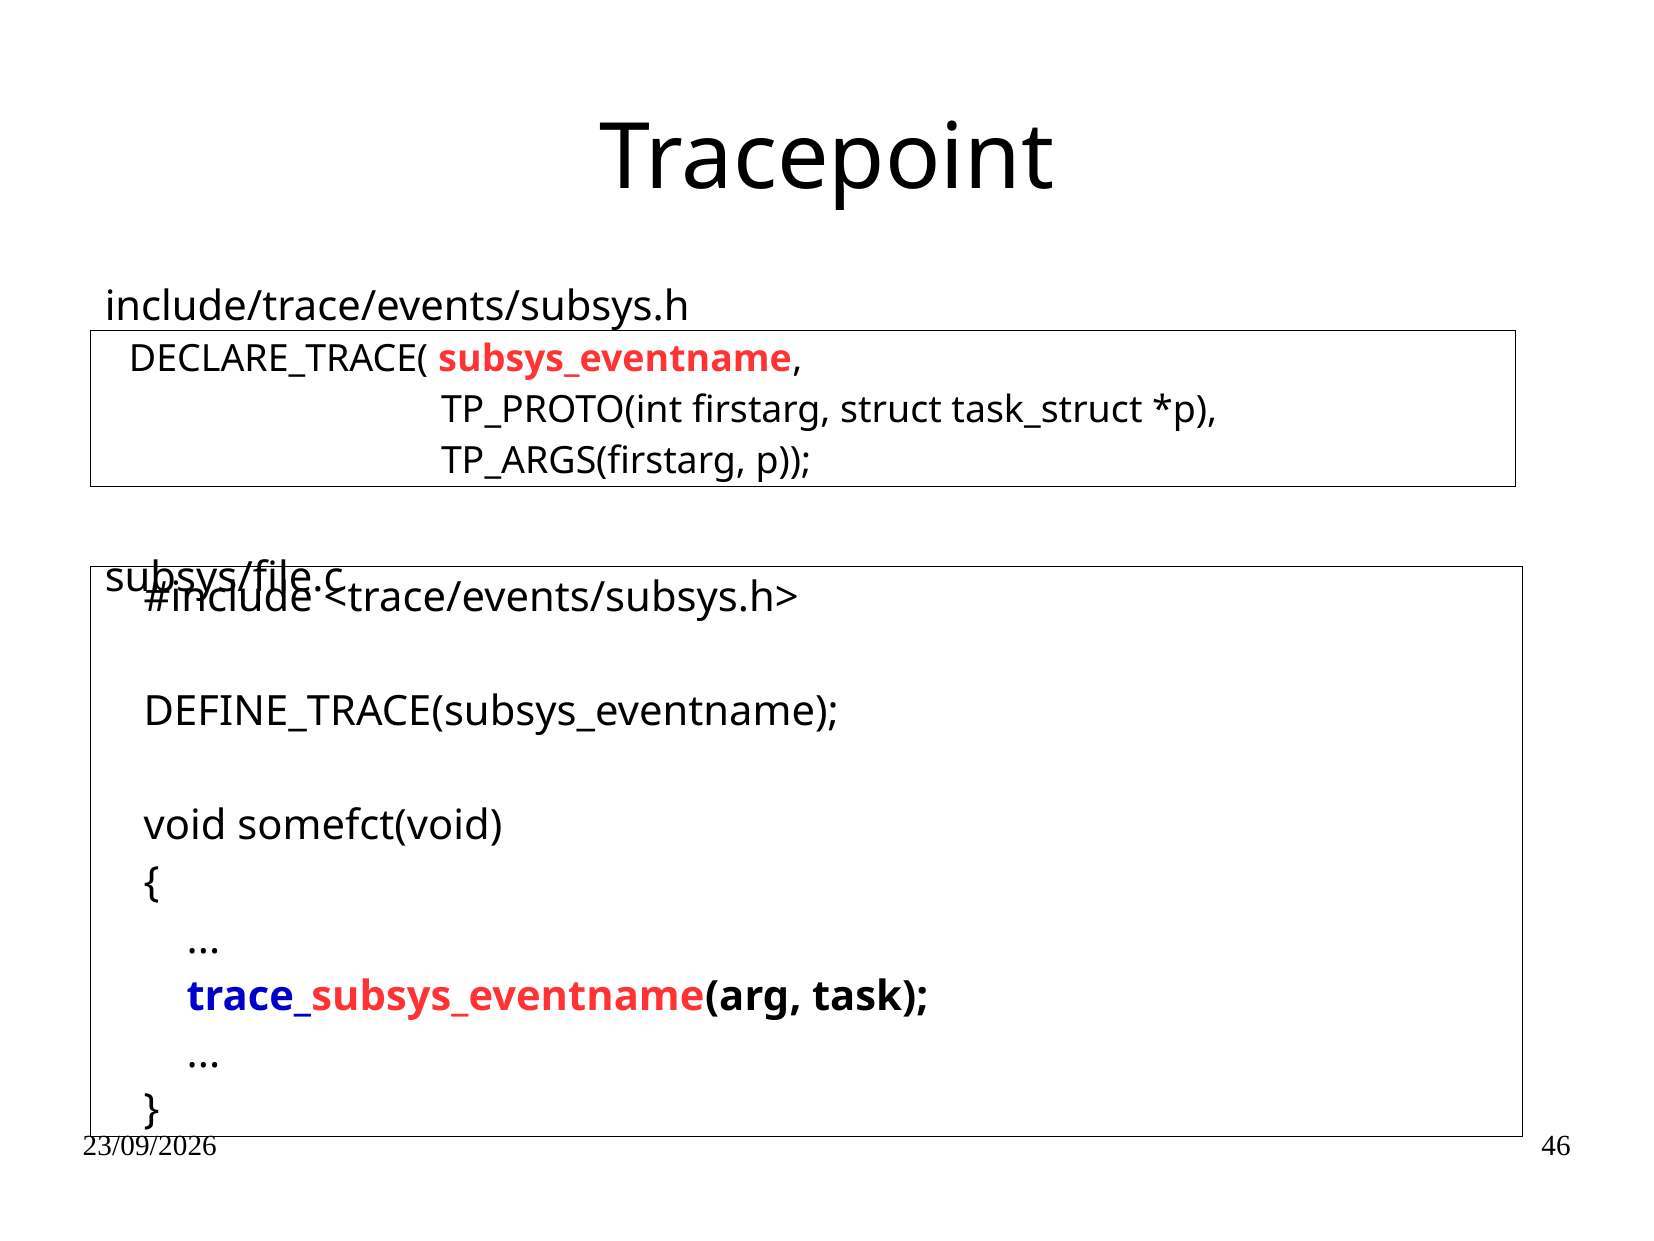

# Tracepoint
include/trace/events/subsys.h
 DECLARE_TRACE( subsys_eventname,
 TP_PROTO(int firstarg, struct task_struct *p),
 TP_ARGS(firstarg, p));
subsys/file.c
 #include <trace/events/subsys.h>
 DEFINE_TRACE(subsys_eventname);
 void somefct(void)
 {
 ...
 trace_subsys_eventname(arg, task);
 ...
 }
46